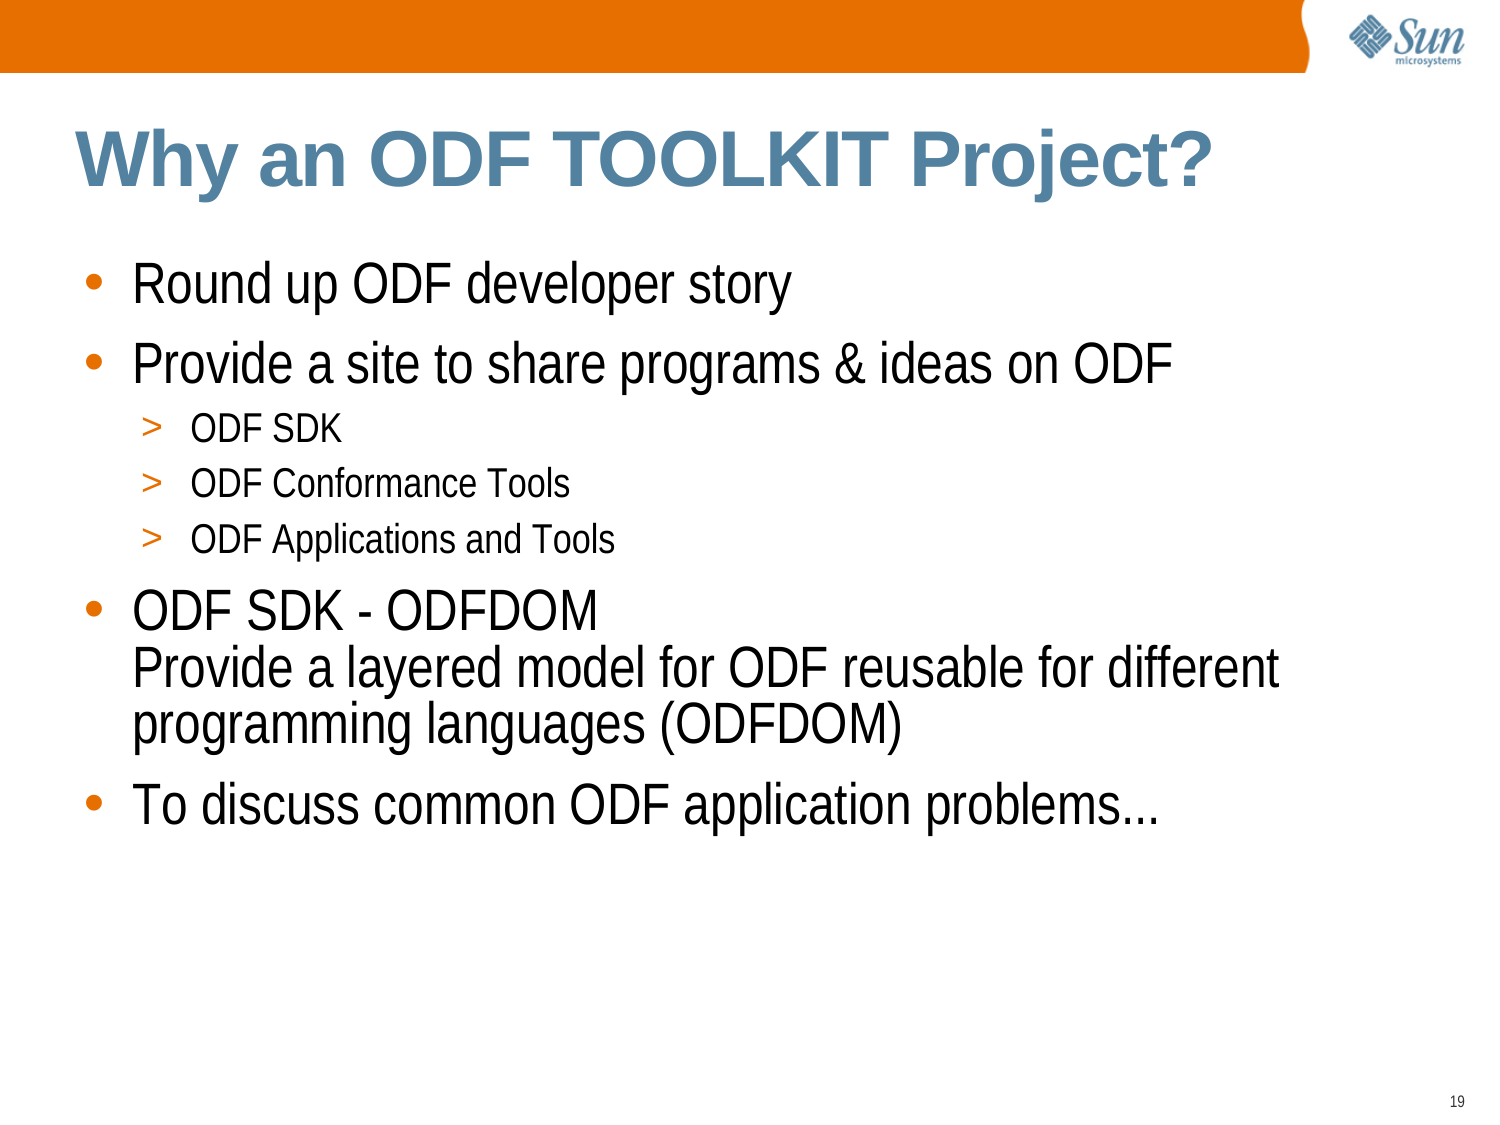

# Why an ODF TOOLKIT Project?
Round up ODF developer story
Provide a site to share programs & ideas on ODF
ODF SDK
ODF Conformance Tools
ODF Applications and Tools
ODF SDK - ODFDOM
Provide a layered model for ODF reusable for different programming languages (ODFDOM)
To discuss common ODF application problems...